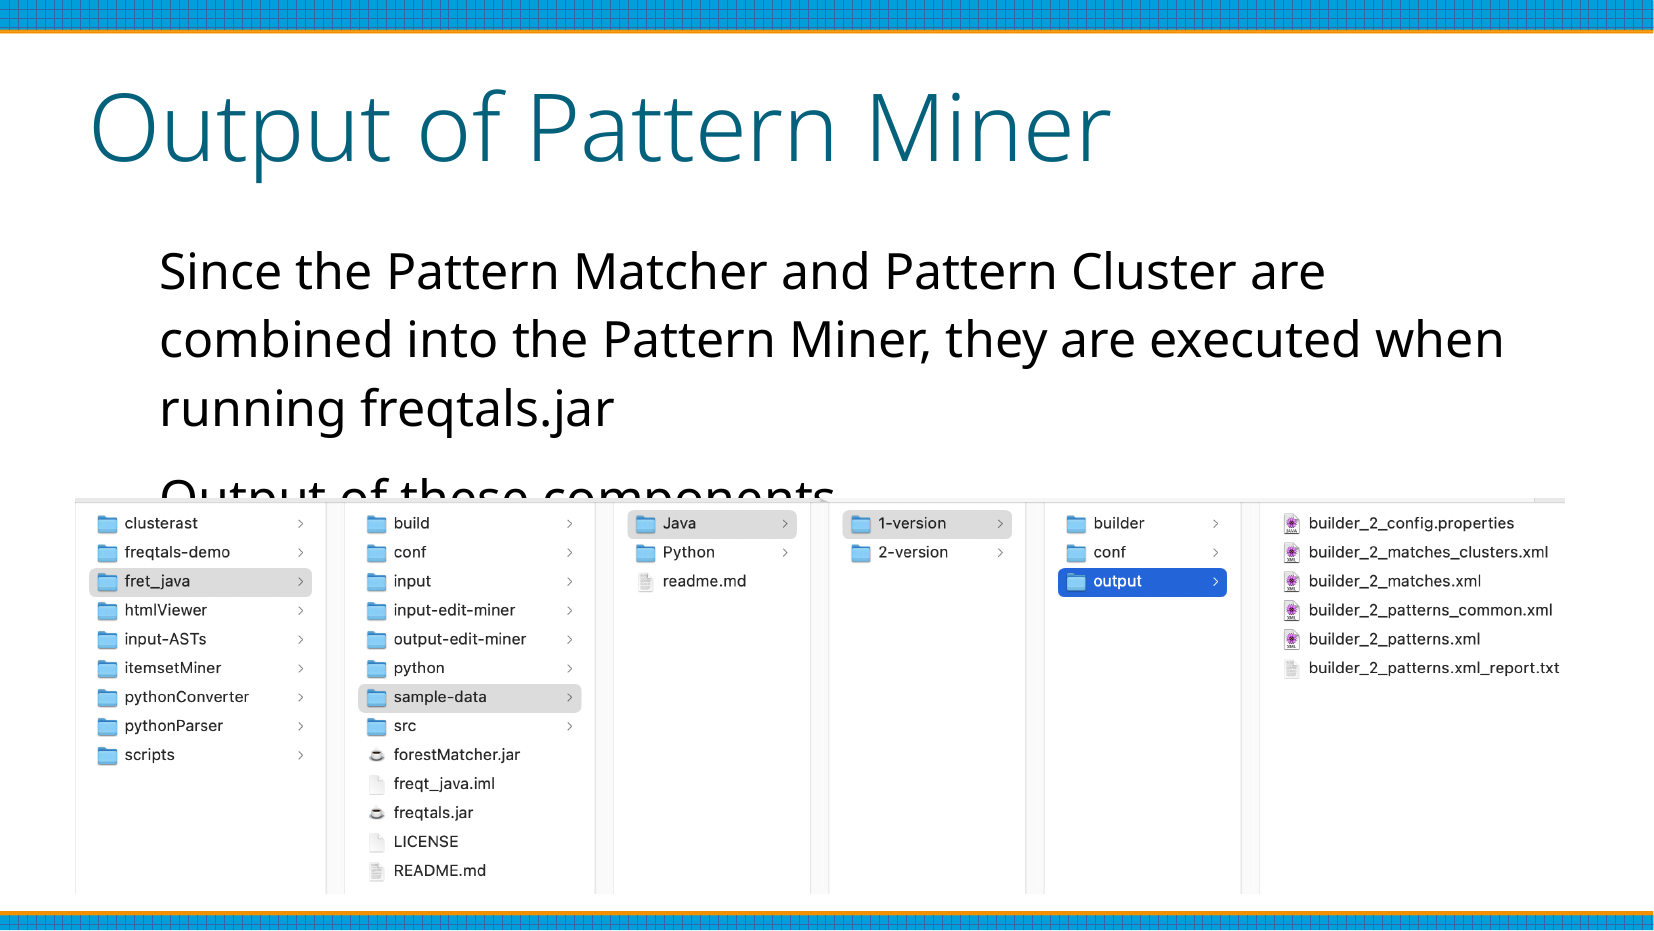

# Output of Pattern Miner
Since the Pattern Matcher and Pattern Cluster are combined into the Pattern Miner, they are executed when running freqtals.jar
Output of these components